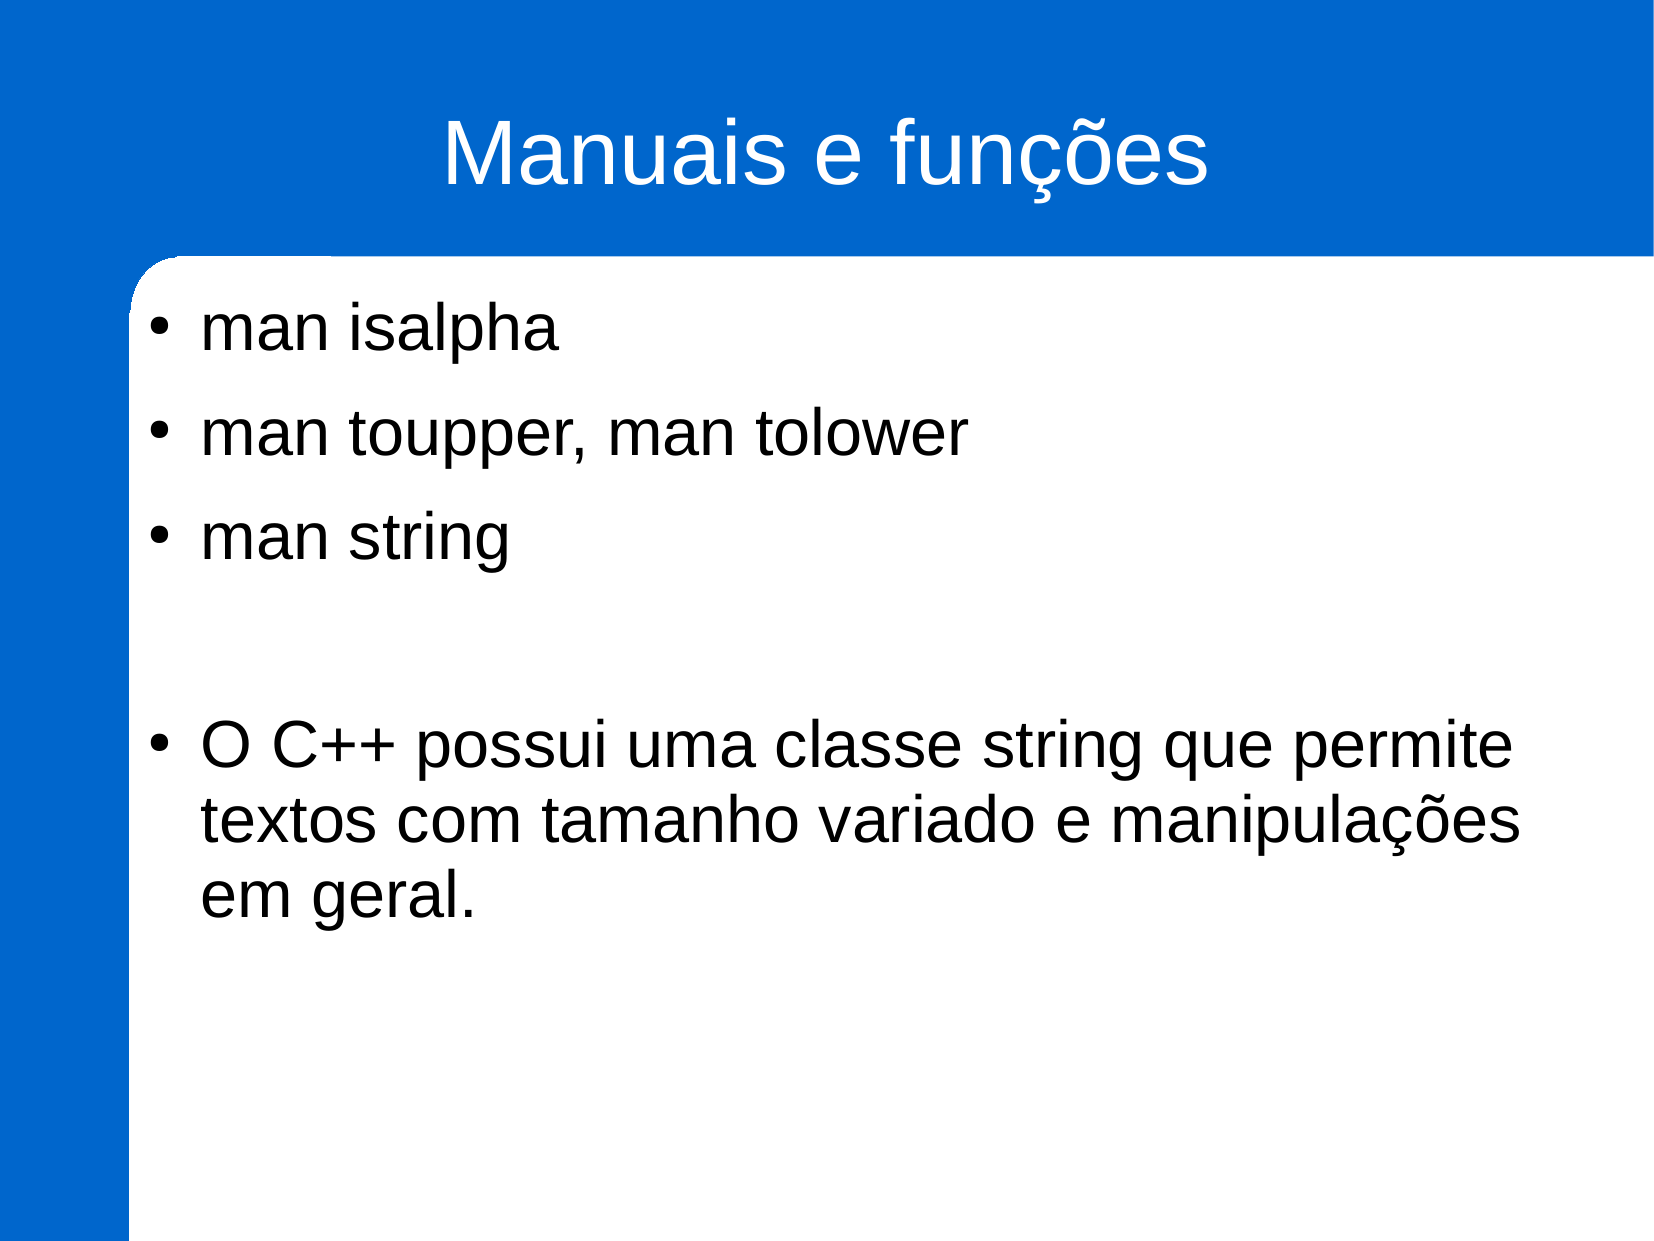

# Manuais e funções
man isalpha
man toupper, man tolower
man string
O C++ possui uma classe string que permite textos com tamanho variado e manipulações em geral.